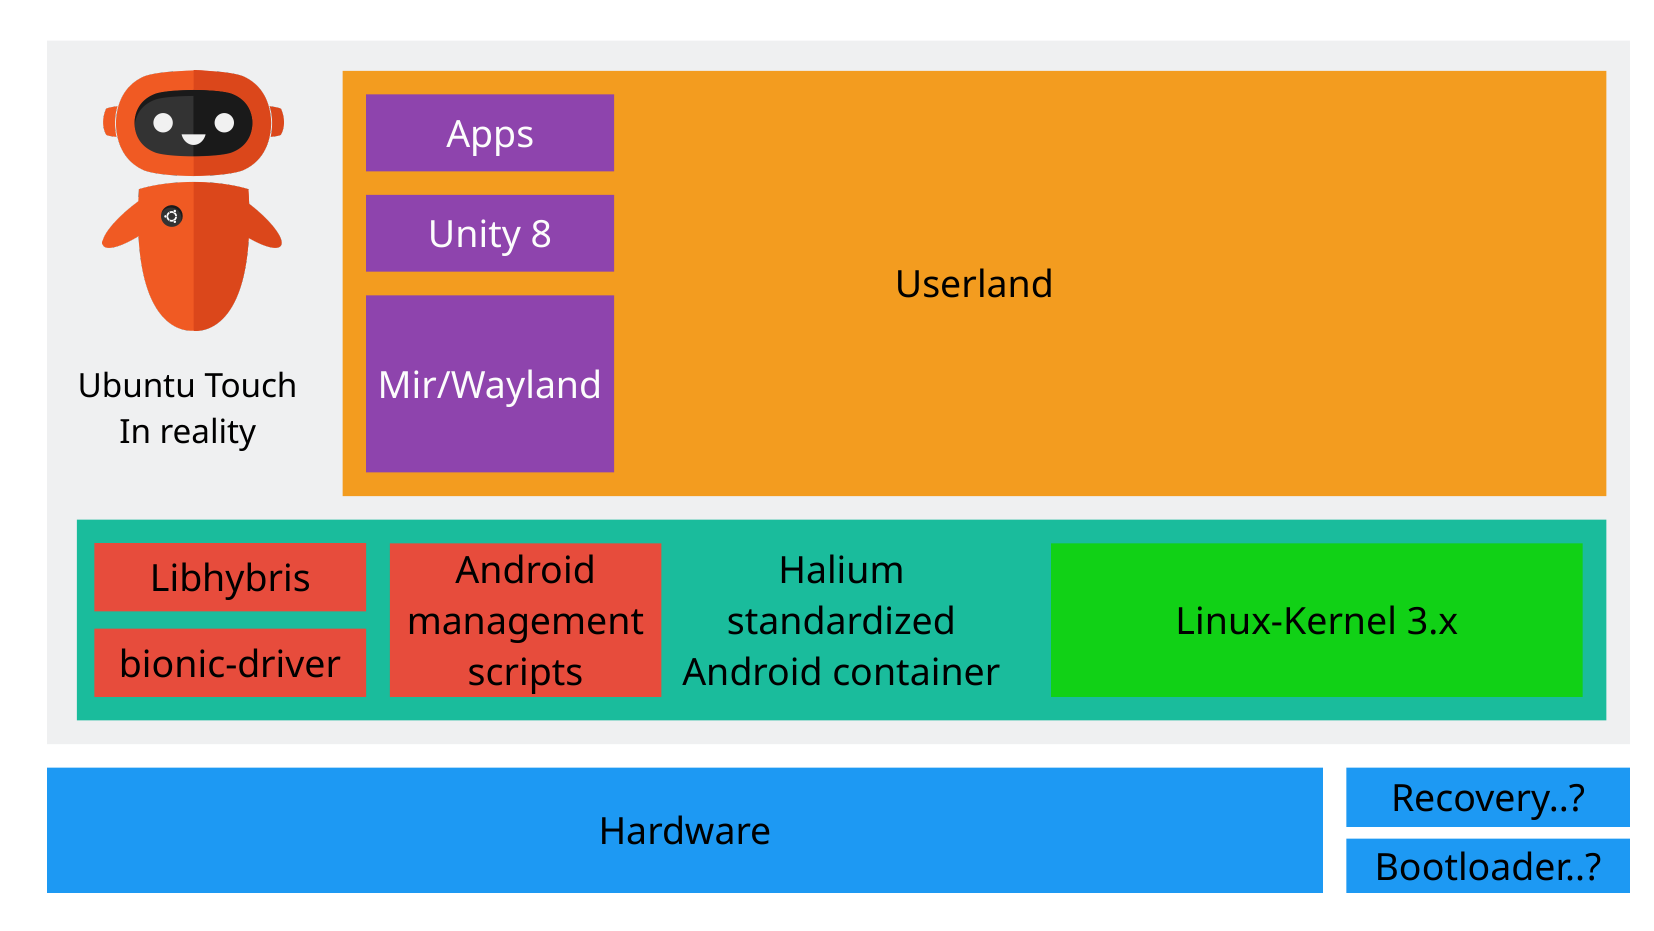

Userland
Apps
Unity 8
Mir/Wayland
Ubuntu Touch
In reality
Halium
standardized
Android container
Libhybris
Android
management
scripts
Linux-Kernel 3.x
bionic-driver
Hardware
Recovery..?
Bootloader..?